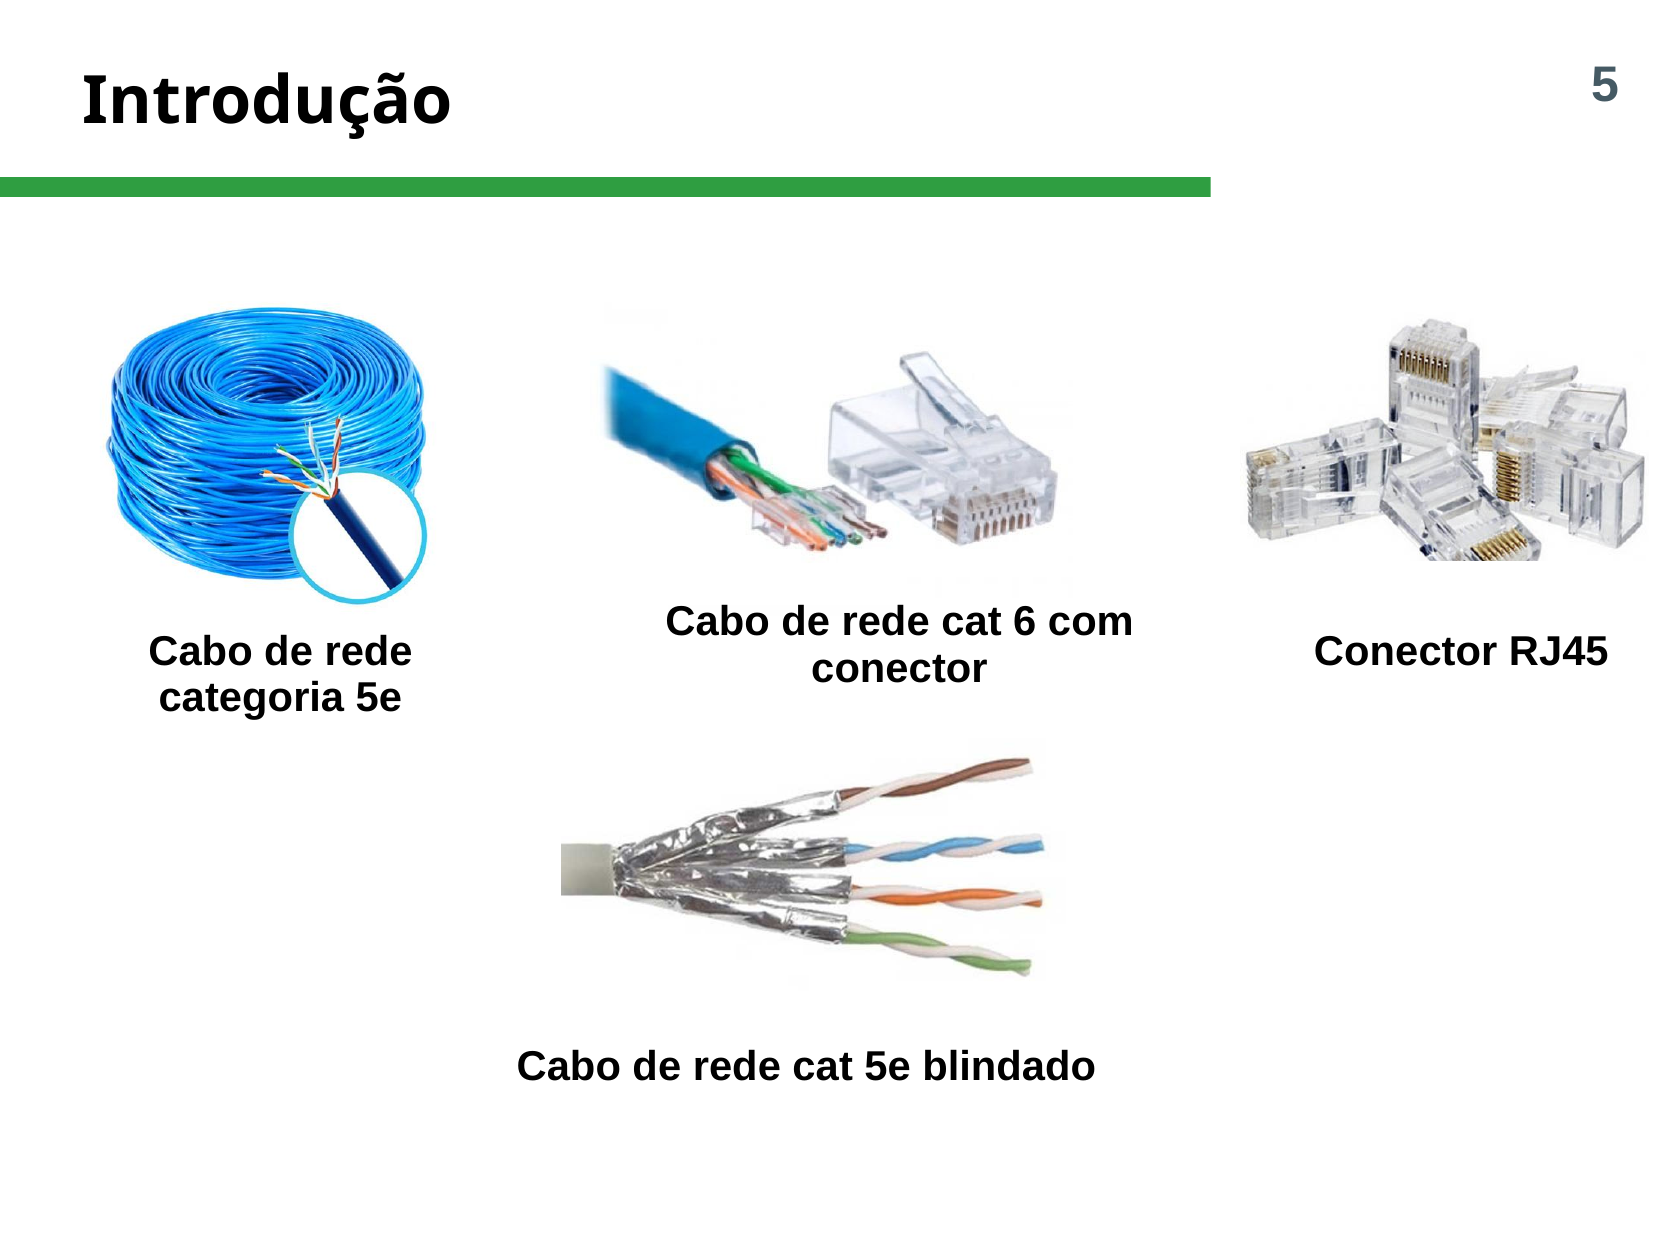

# Introdução
Cabo de rede cat 6 com conector
Cabo de rede categoria 5e
Conector RJ45
Cabo de rede cat 5e blindado